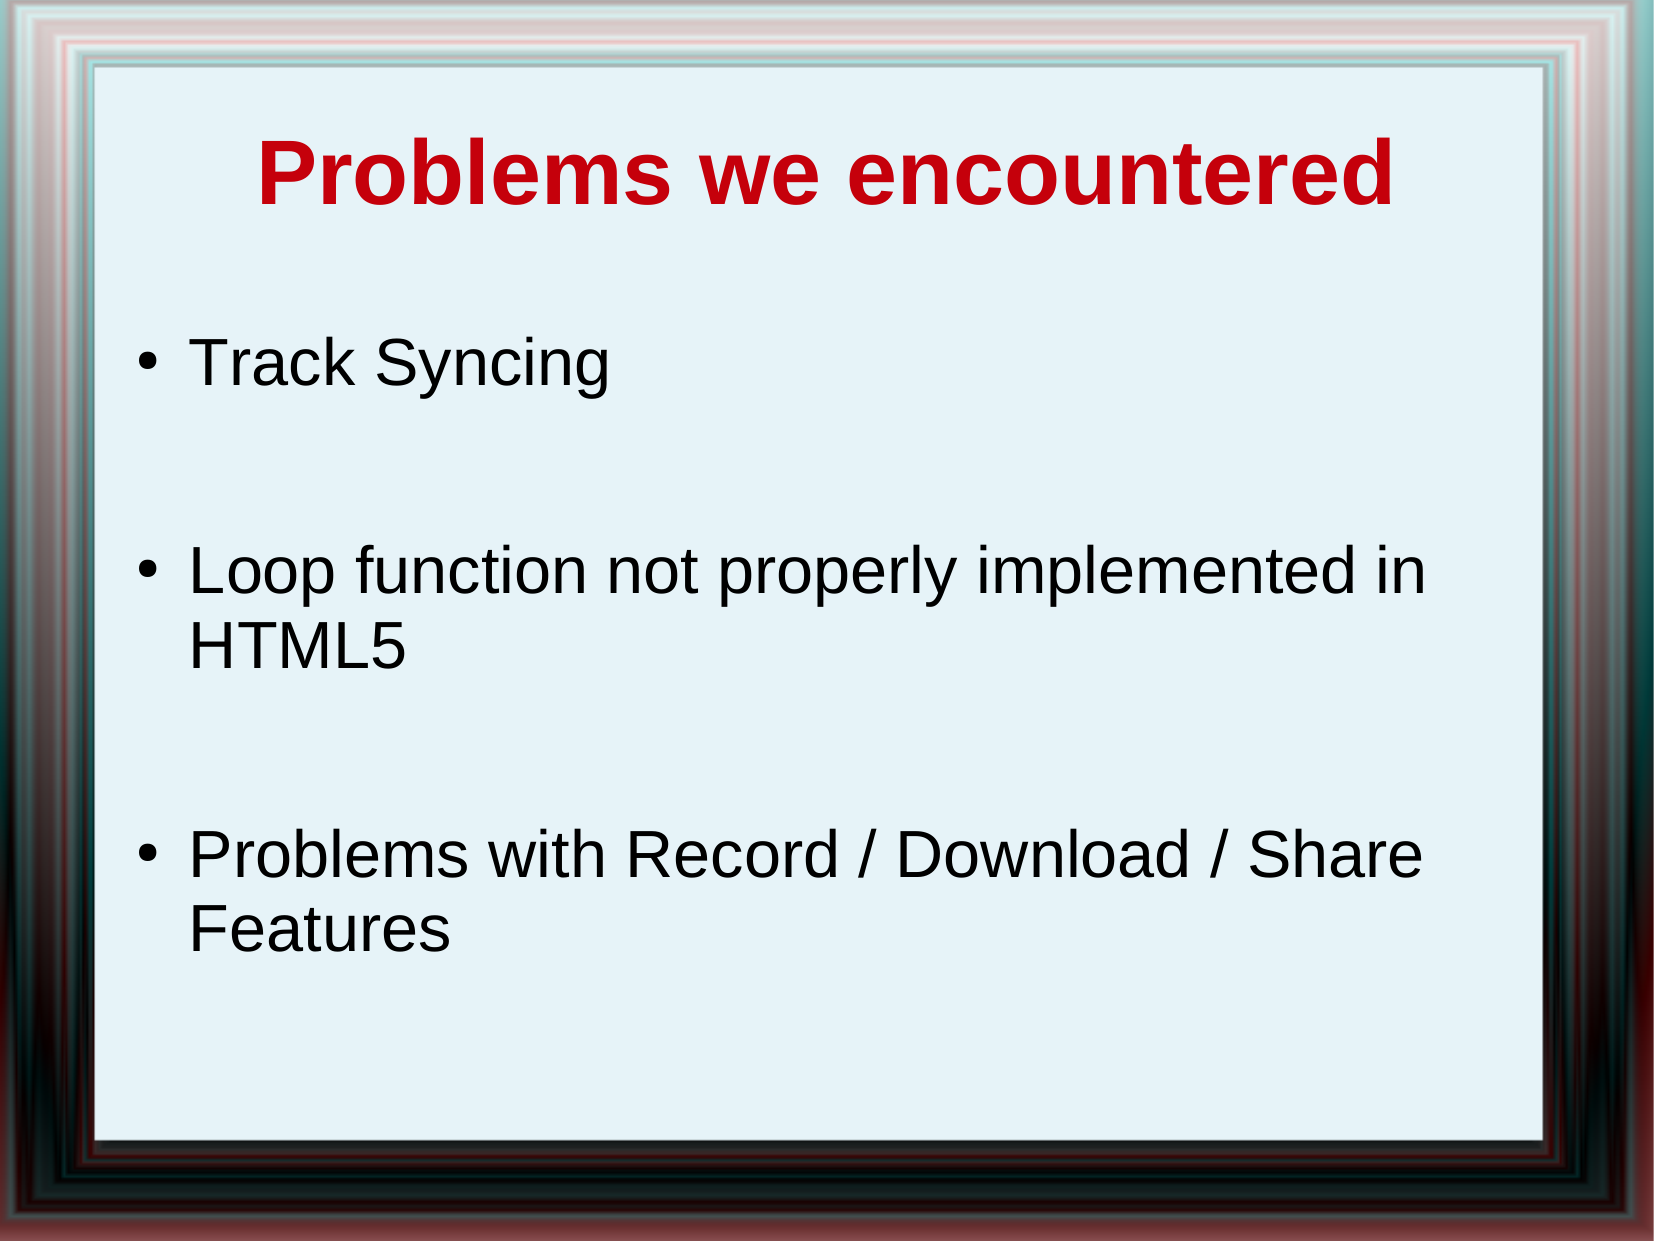

# Problems we encountered
Track Syncing
Loop function not properly implemented in HTML5
Problems with Record / Download / Share Features